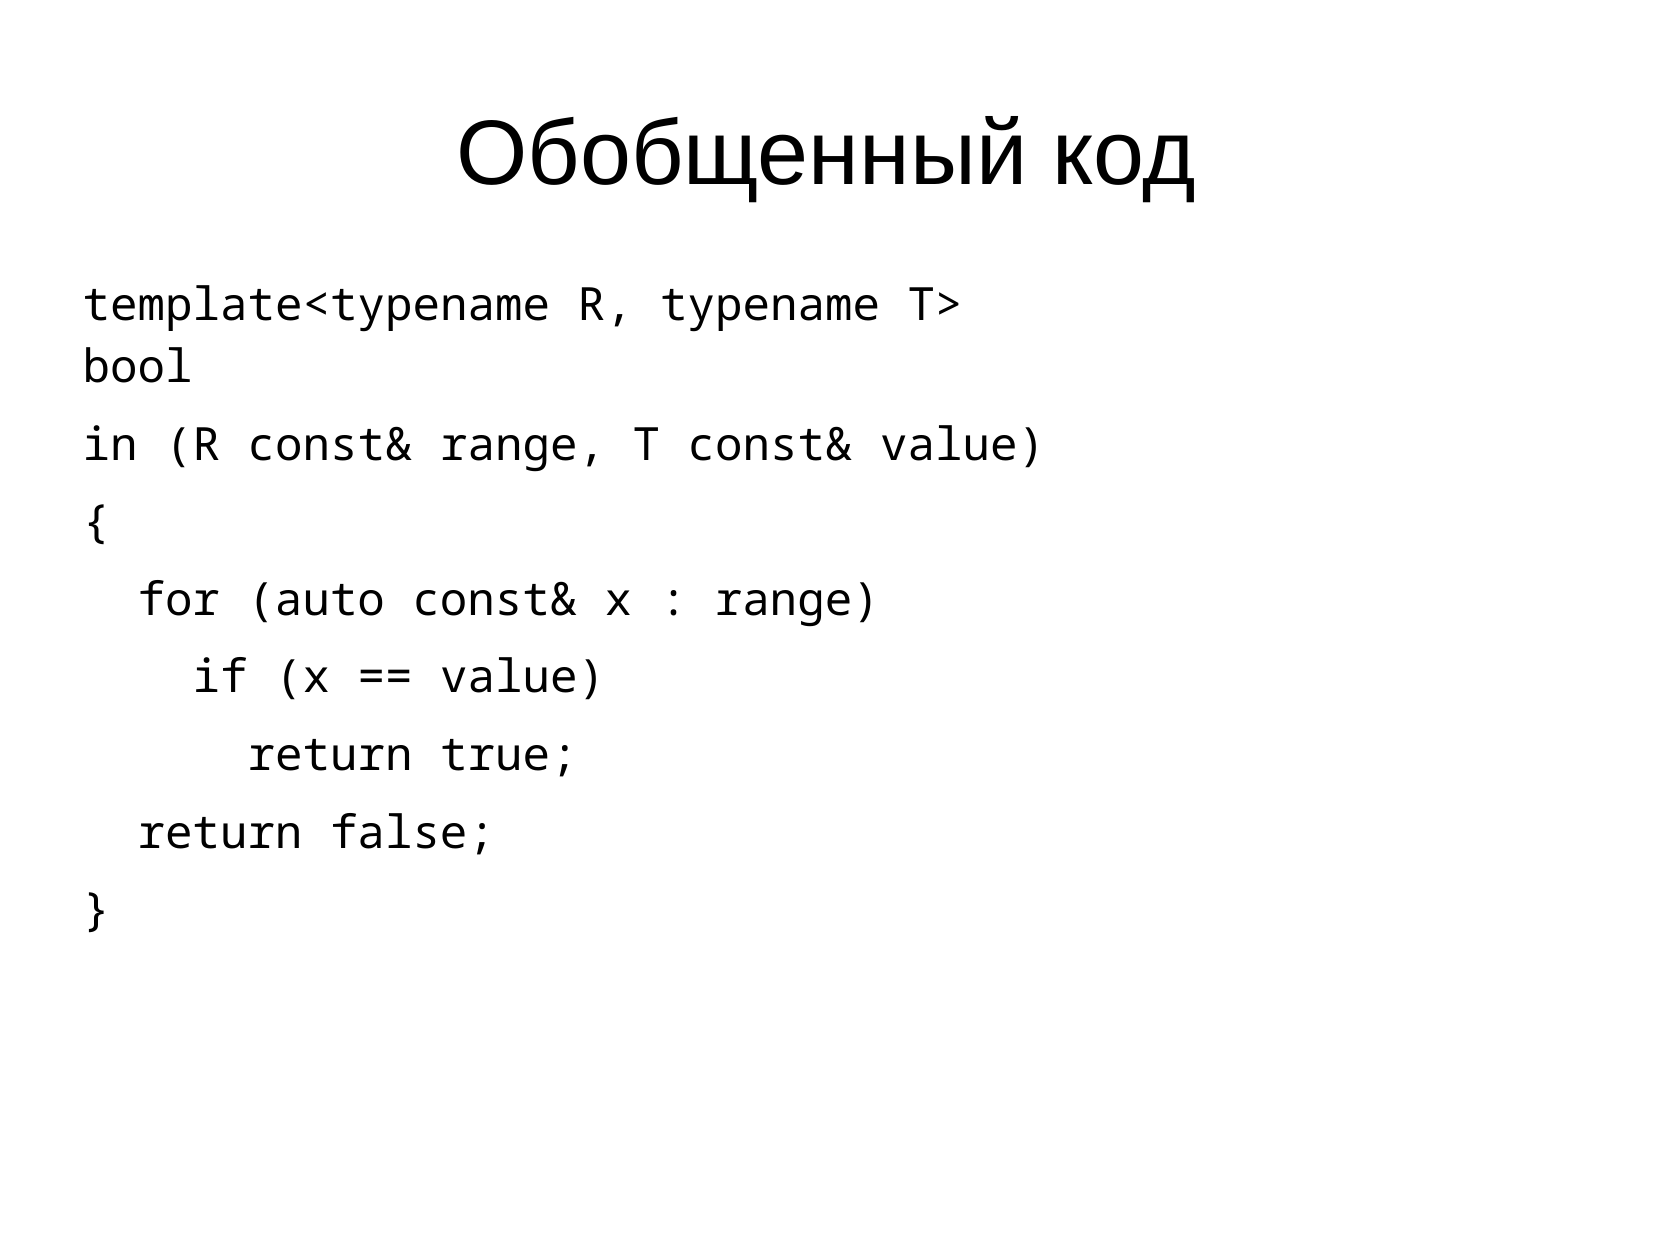

# Обобщенный код
template<typename R, typename T> bool
in (R const& range, T const& value)
{
 for (auto const& x : range)
 if (x == value)
 return true;
 return false;
}